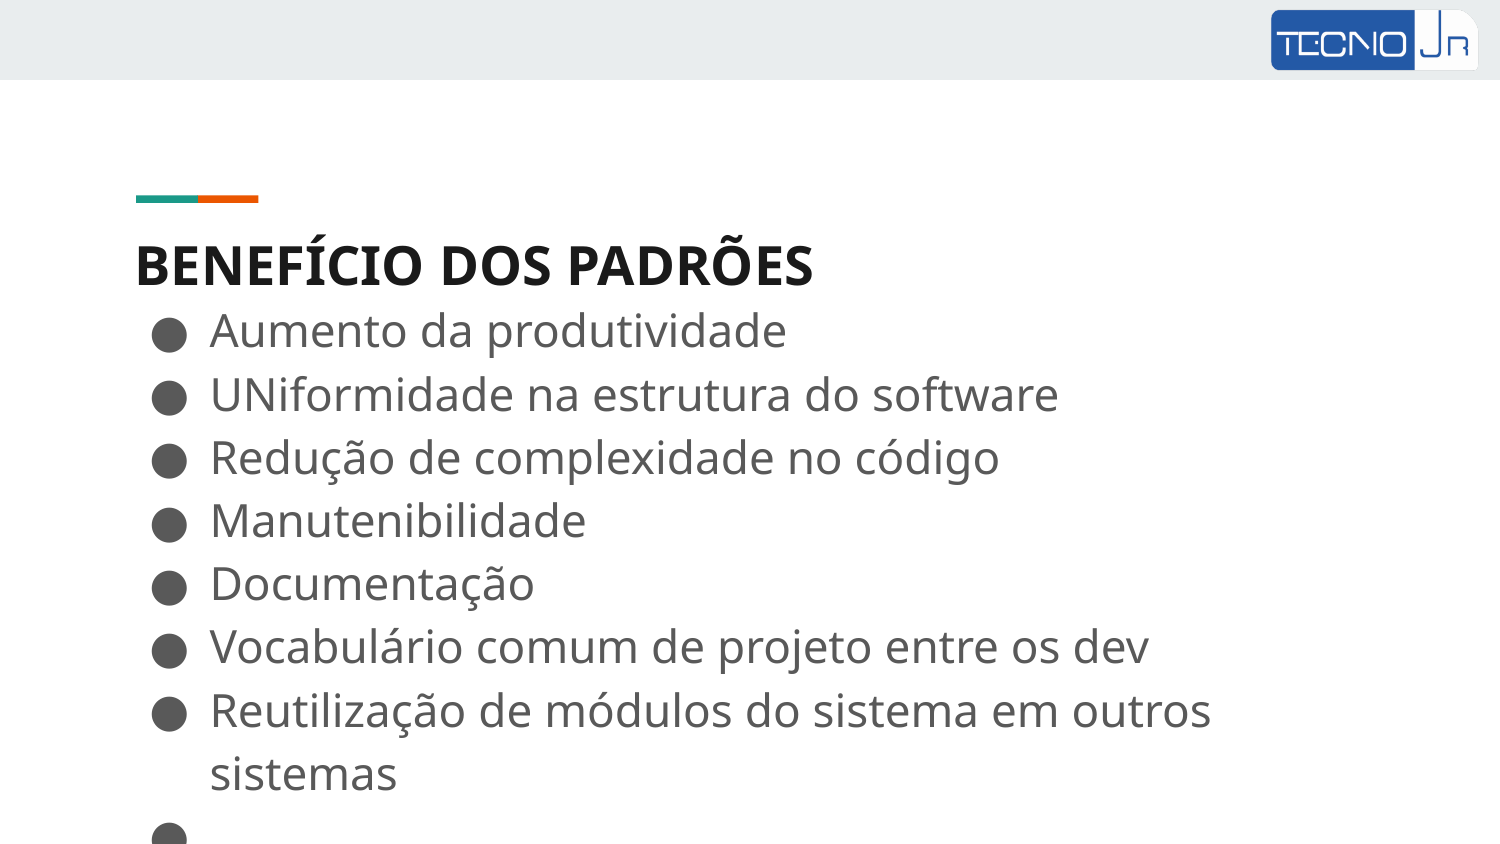

# BENEFÍCIO DOS PADRÕES
Aumento da produtividade
UNiformidade na estrutura do software
Redução de complexidade no código
Manutenibilidade
Documentação
Vocabulário comum de projeto entre os dev
Reutilização de módulos do sistema em outros sistemas
...